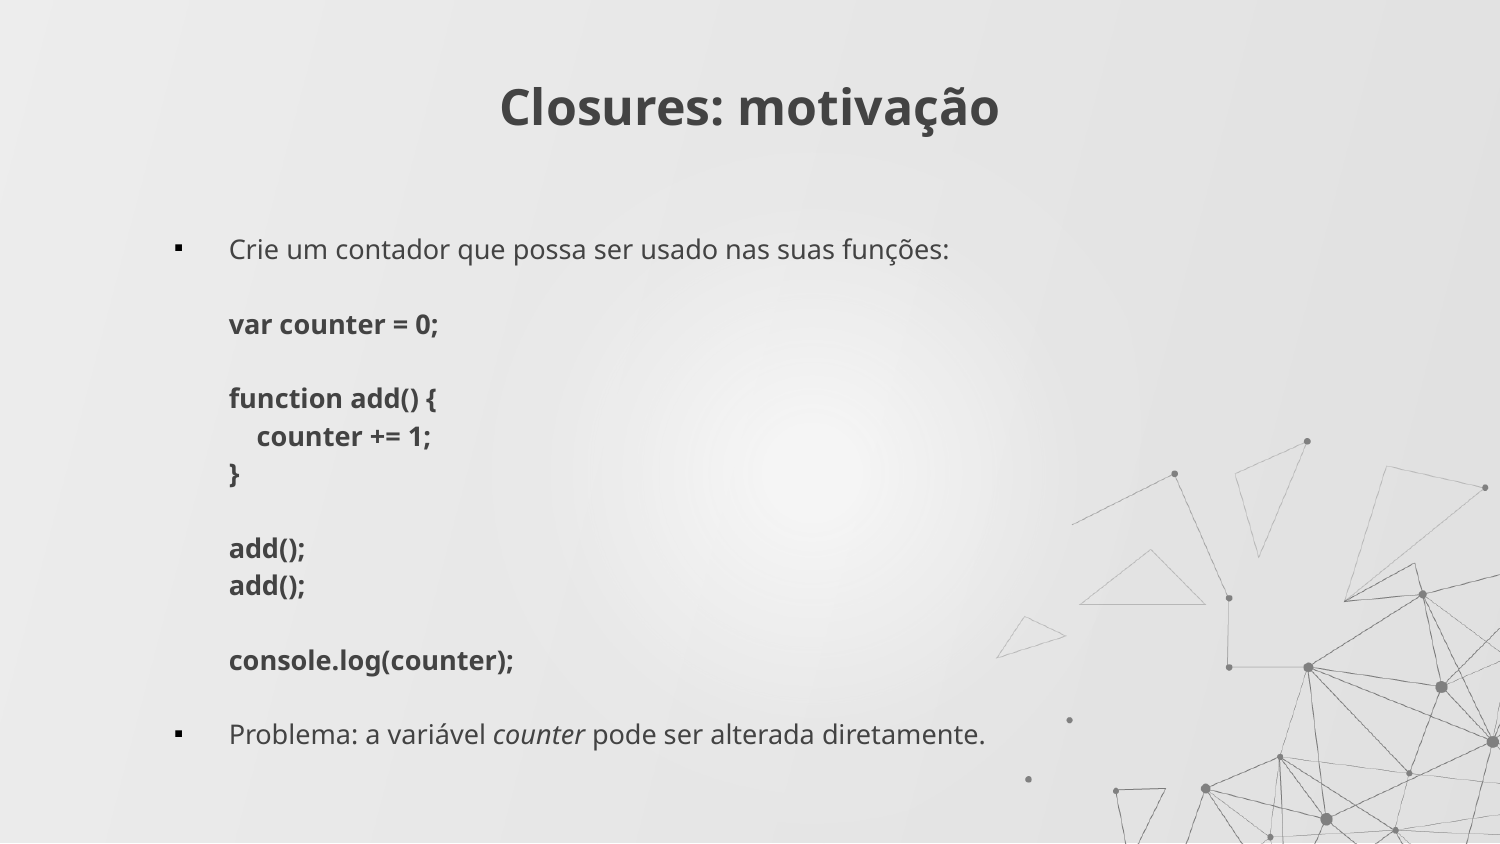

Closures: motivação
# Crie um contador que possa ser usado nas suas funções:
var counter = 0;
function add() {
 counter += 1;
}
add();
add();
console.log(counter);
Problema: a variável counter pode ser alterada diretamente.